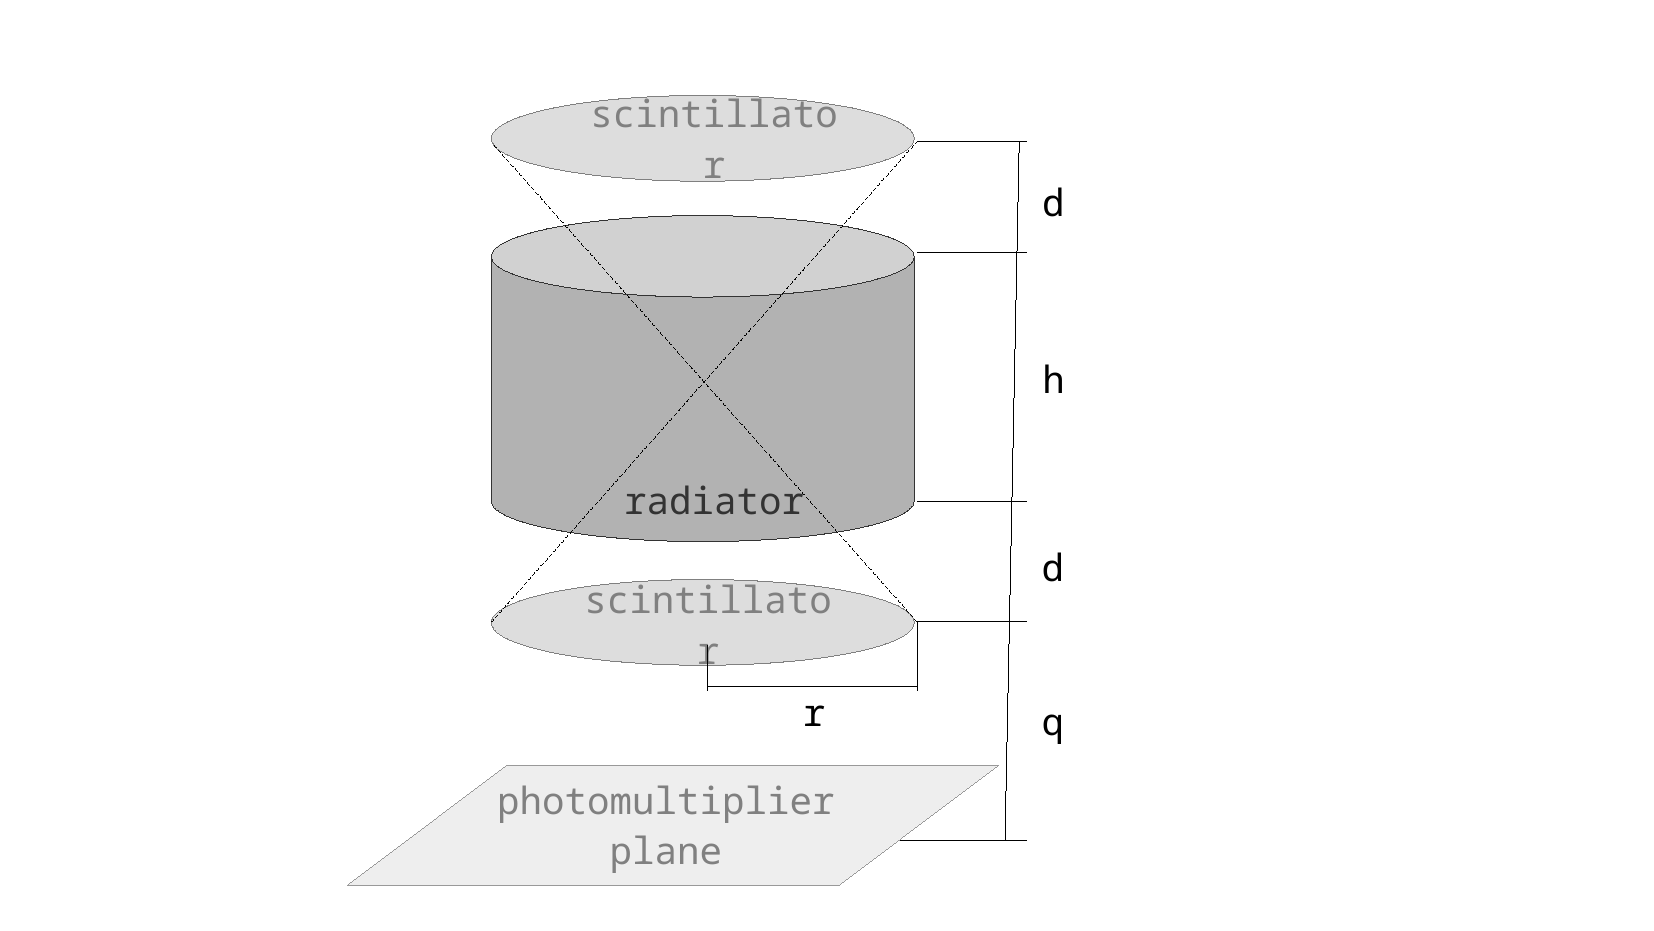

scintillator
d
h
radiator
d
scintillator
r
q
photomultiplier plane